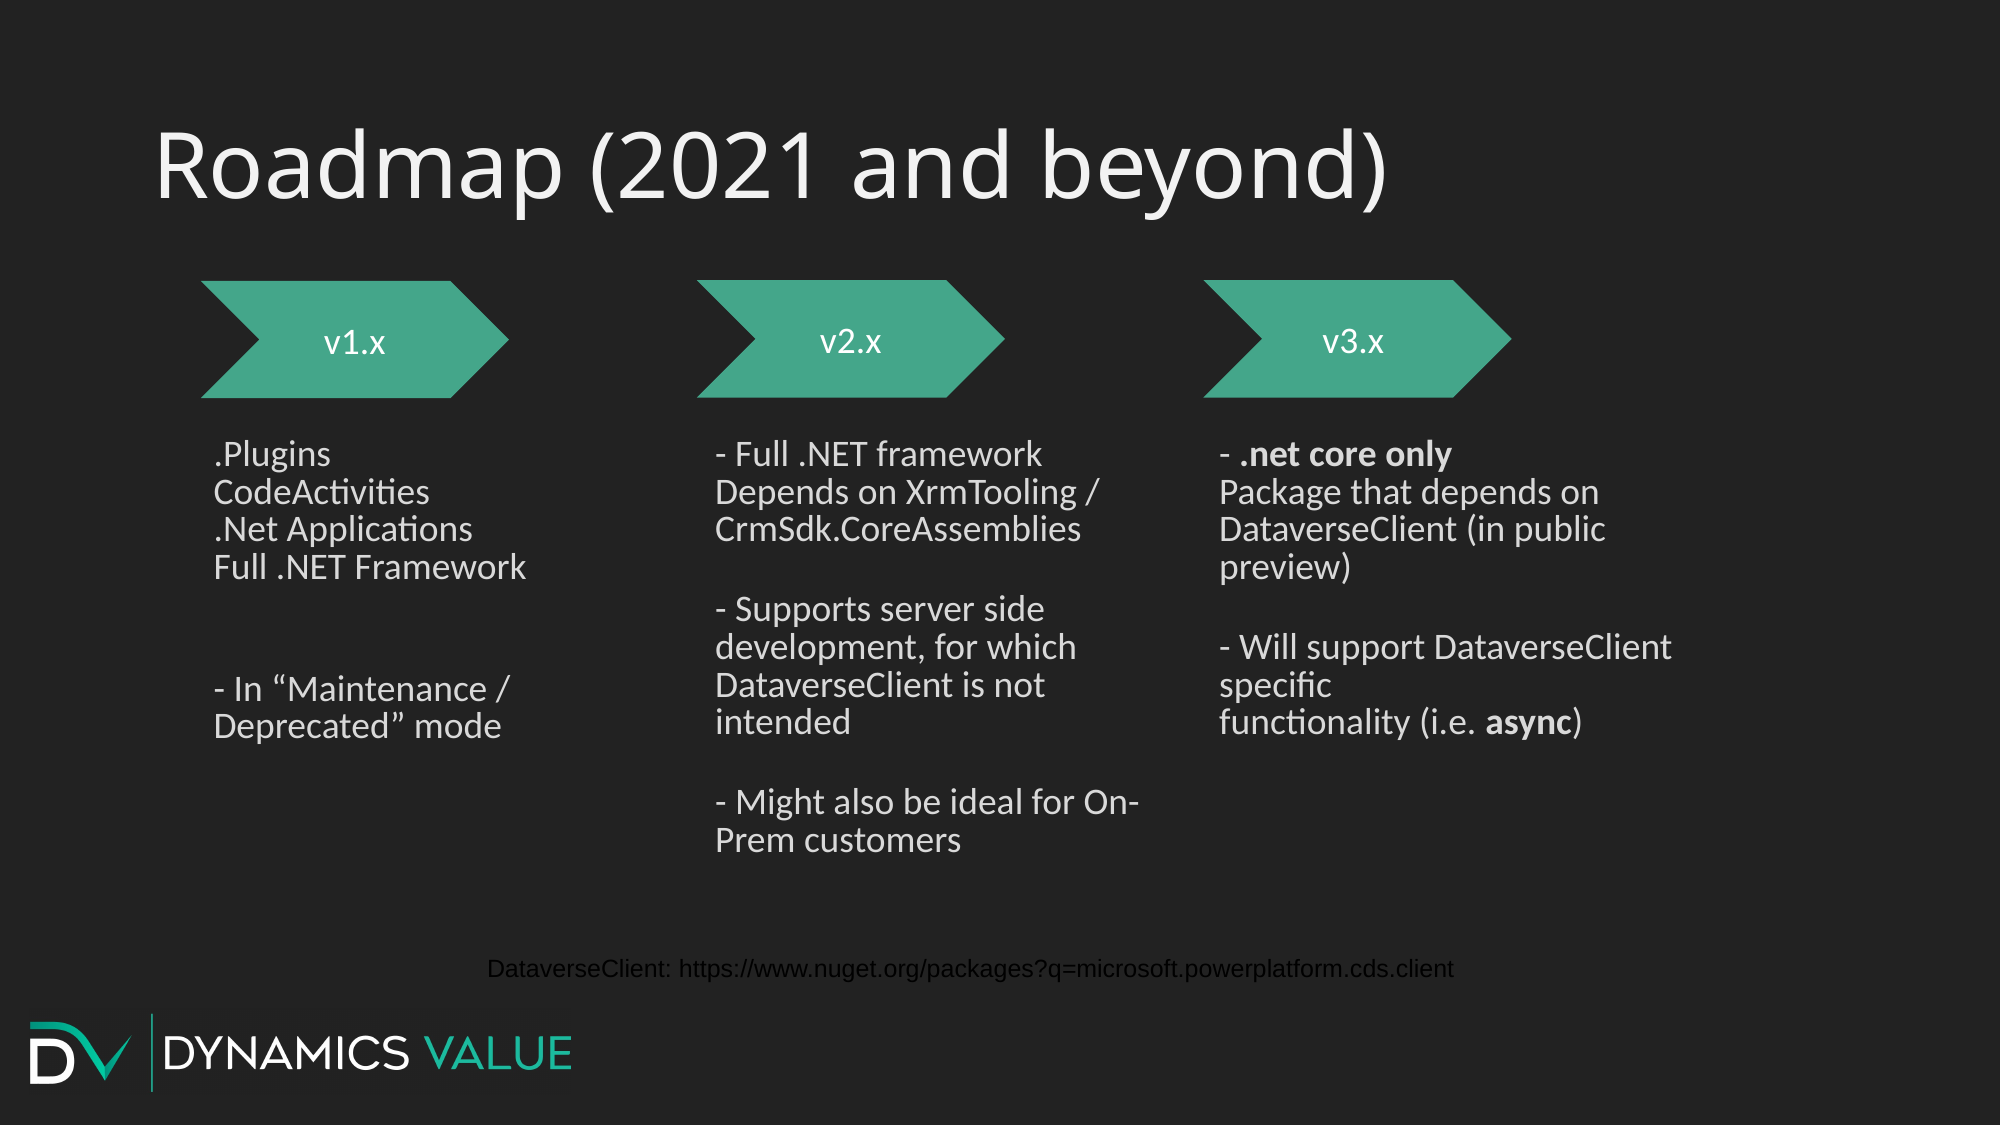

Roadmap (2021 and beyond)
v2.x
v3.x
v1.x
| | | |
| --- | --- | --- |
| .Plugins CodeActivities .Net Applications Full .NET Framework - In “Maintenance / Deprecated” mode | - Full .NET framework Depends on XrmTooling / CrmSdk.CoreAssemblies - Supports server side development, for which DataverseClient is not intended - Might also be ideal for On-Prem customers | - .net core only Package that depends on DataverseClient (in public preview) - Will support DataverseClient specific functionality (i.e. async) |
DataverseClient: https://www.nuget.org/packages?q=microsoft.powerplatform.cds.client